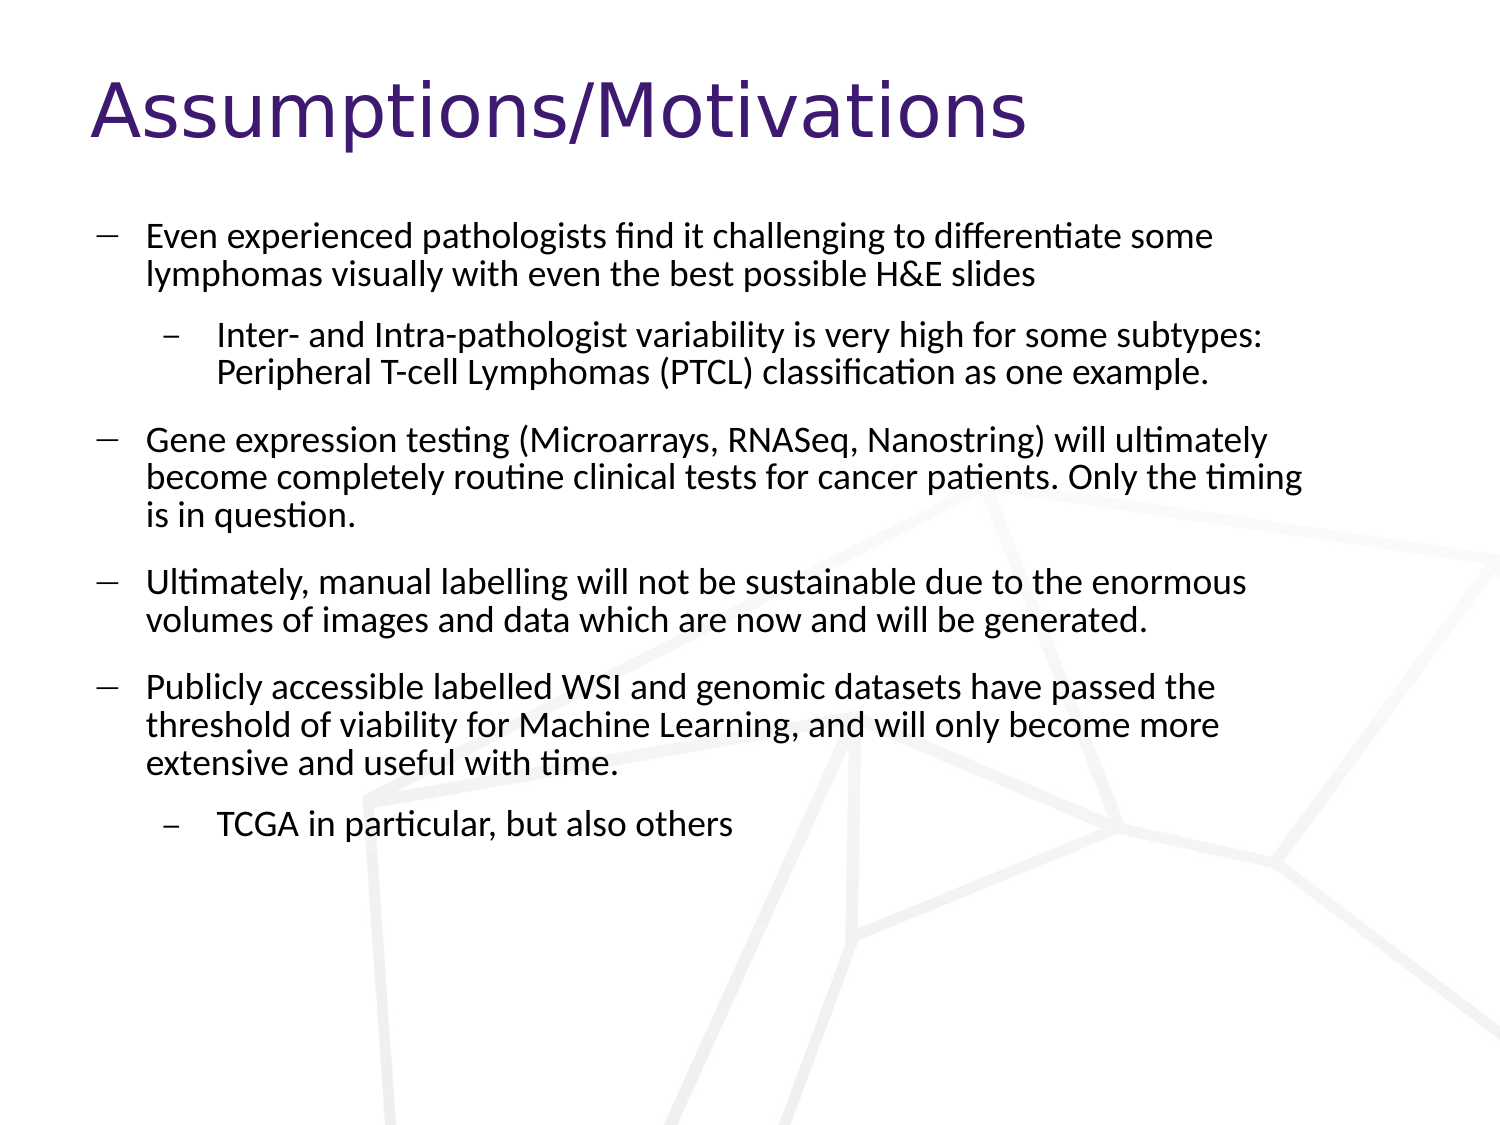

# Assumptions/Motivations
Even experienced pathologists find it challenging to differentiate some lymphomas visually with even the best possible H&E slides
Inter- and Intra-pathologist variability is very high for some subtypes: Peripheral T-cell Lymphomas (PTCL) classification as one example.
Gene expression testing (Microarrays, RNASeq, Nanostring) will ultimately become completely routine clinical tests for cancer patients. Only the timing is in question.
Ultimately, manual labelling will not be sustainable due to the enormous volumes of images and data which are now and will be generated.
Publicly accessible labelled WSI and genomic datasets have passed the threshold of viability for Machine Learning, and will only become more extensive and useful with time.
TCGA in particular, but also others